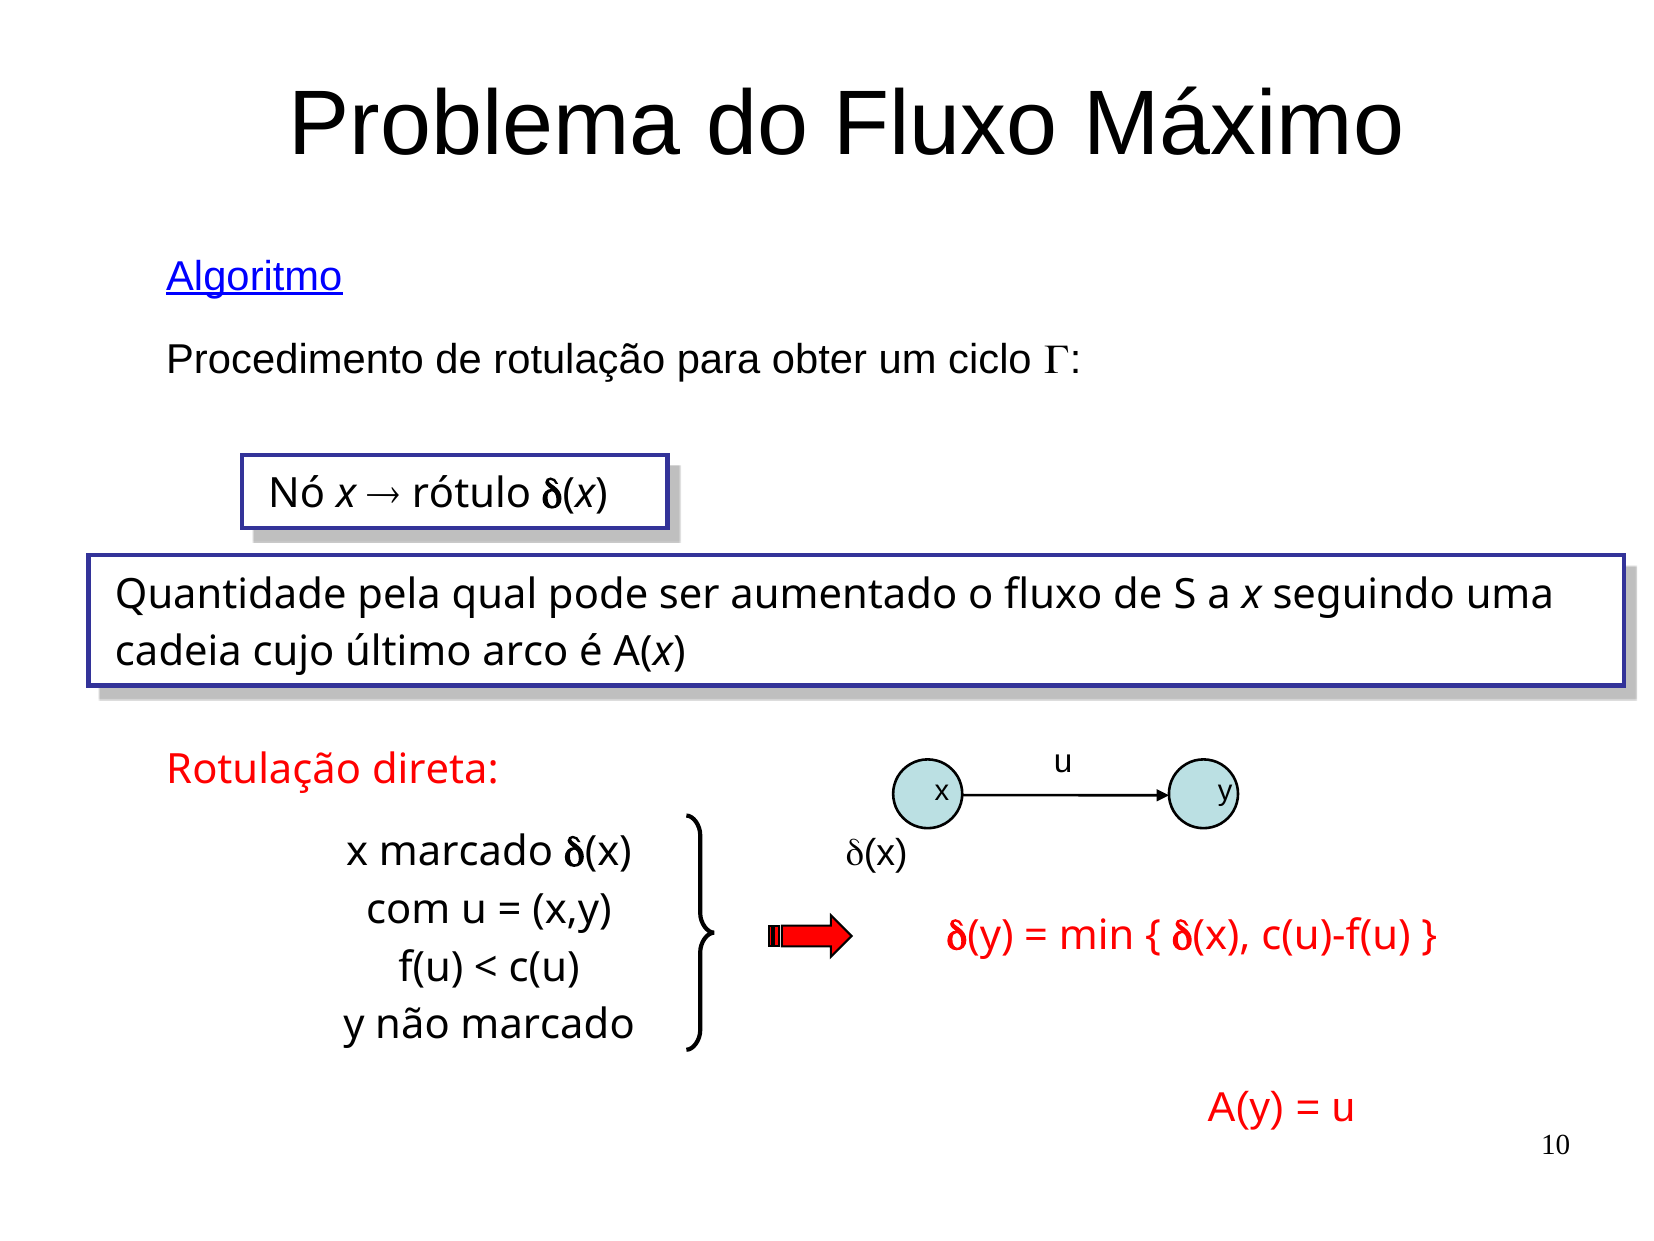

# Problema do Fluxo Máximo
Algoritmo
Procedimento de rotulação para obter um ciclo :
Nó x  rótulo (x)‏
Quantidade pela qual pode ser aumentado o fluxo de S a x seguindo uma cadeia cujo último arco é A(x)‏
Rotulação direta:
u
x
y
(x)‏
x marcado (x)‏
com u = (x,y)‏
f(u) < c(u)‏
y não marcado
(y) = min { (x), c(u)-f(u) }
A(y) = u
10